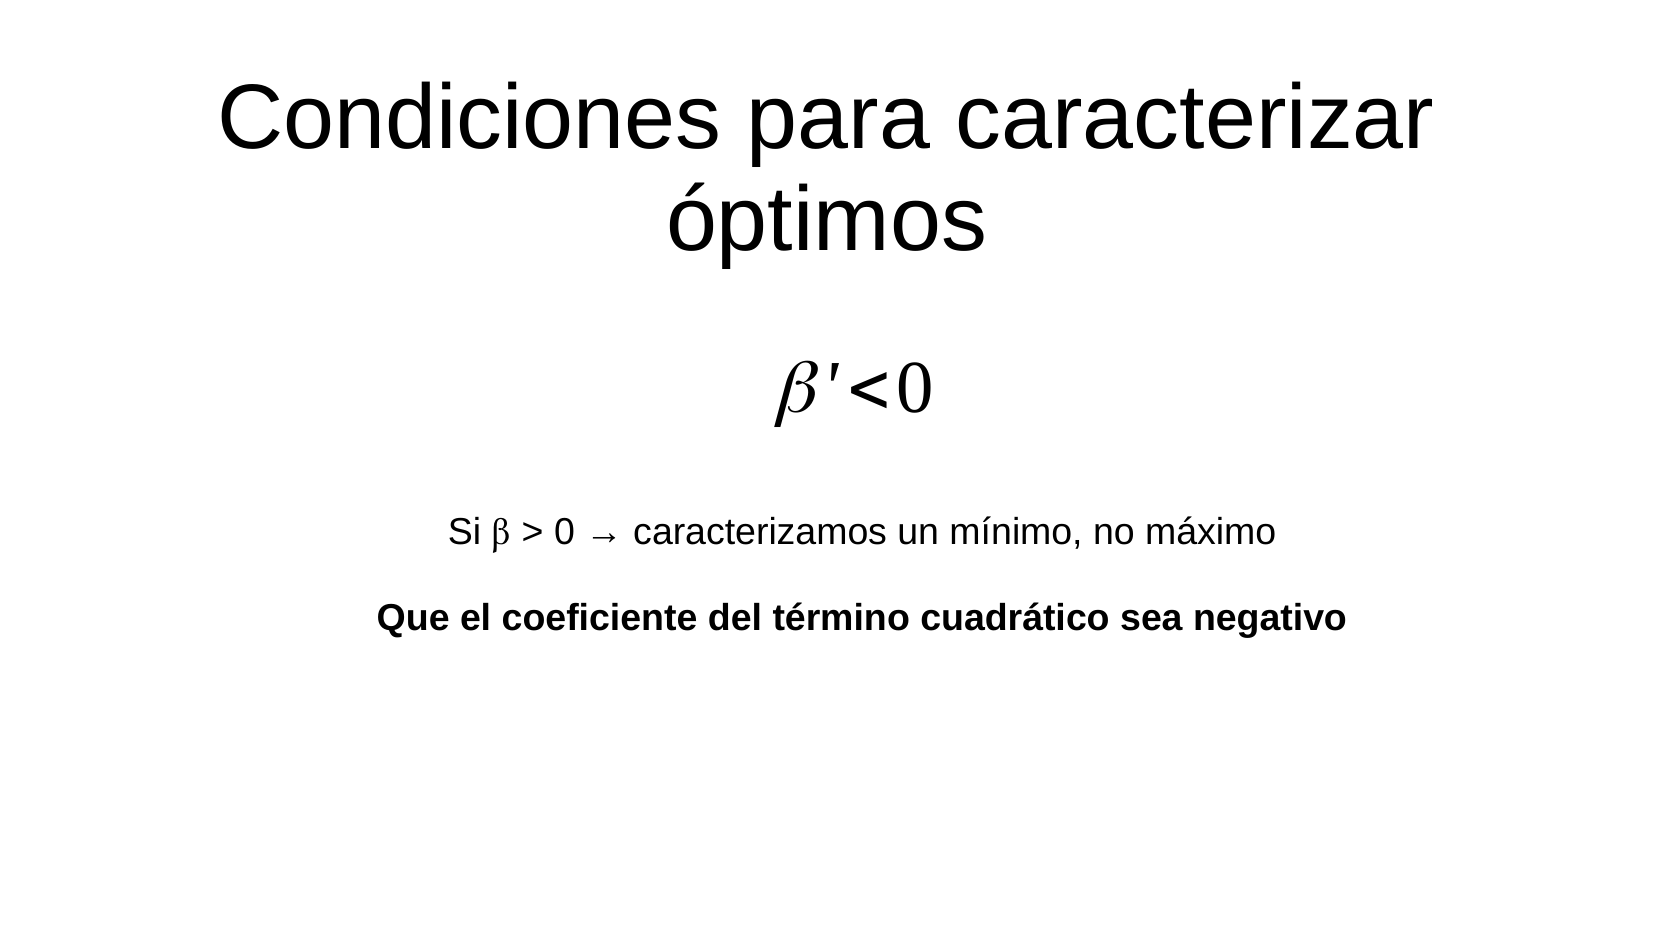

# Condiciones para caracterizar óptimos
Si β > 0 → caracterizamos un mínimo, no máximo
Que el coeficiente del término cuadrático sea negativo